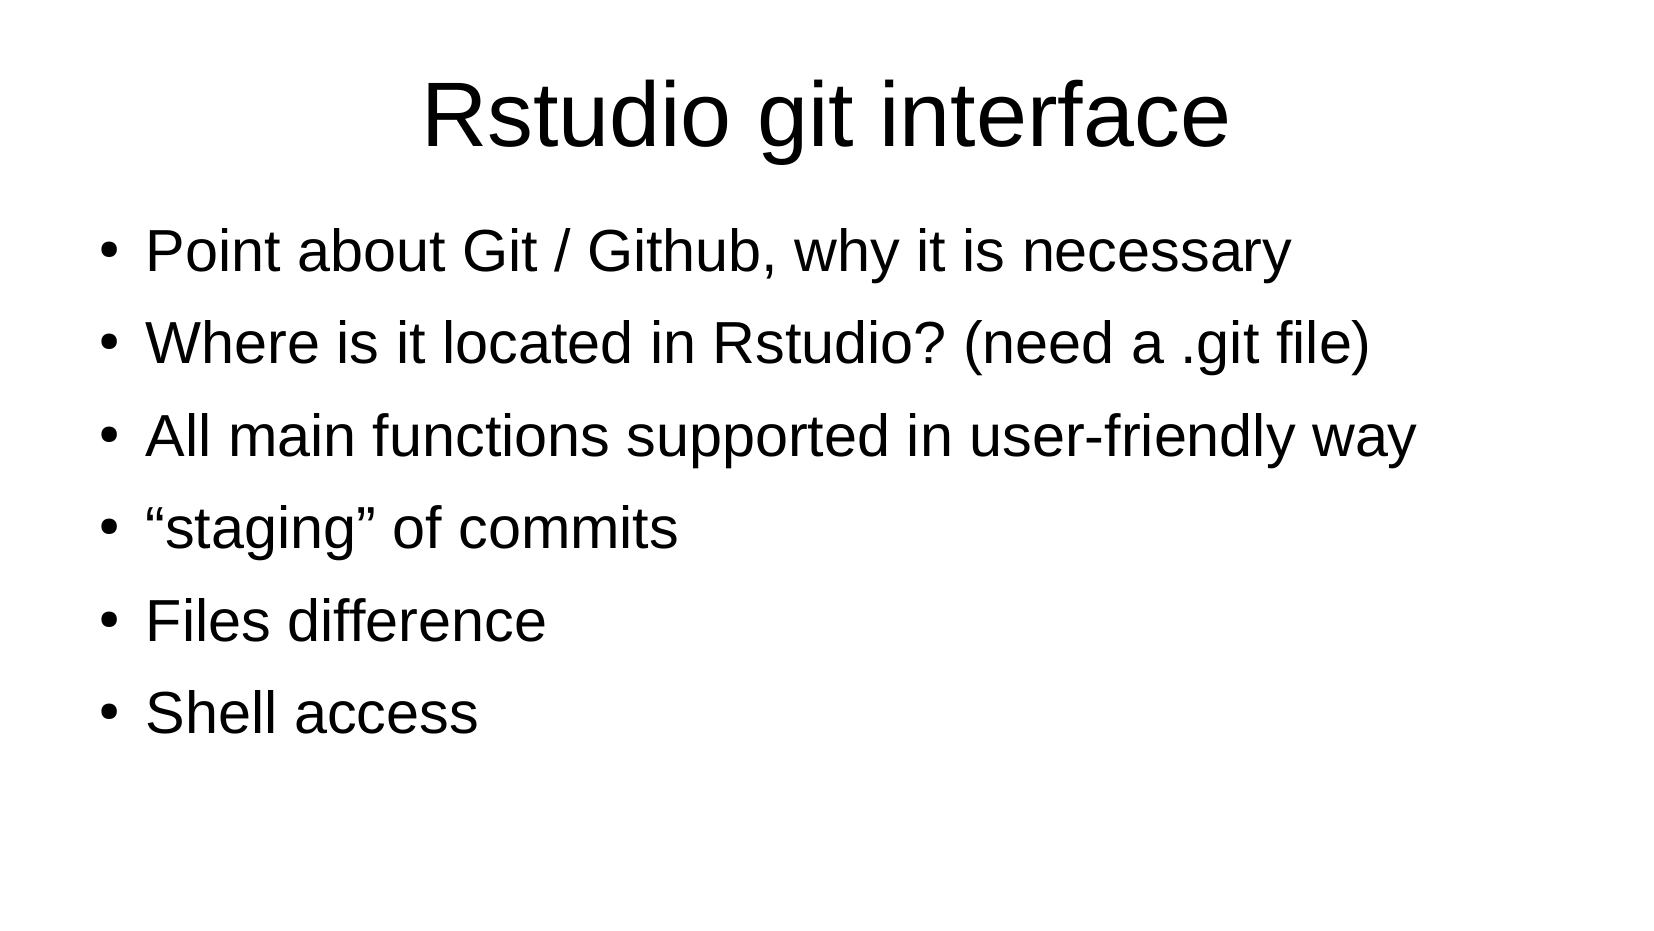

# Rstudio git interface
Point about Git / Github, why it is necessary
Where is it located in Rstudio? (need a .git file)
All main functions supported in user-friendly way
“staging” of commits
Files difference
Shell access